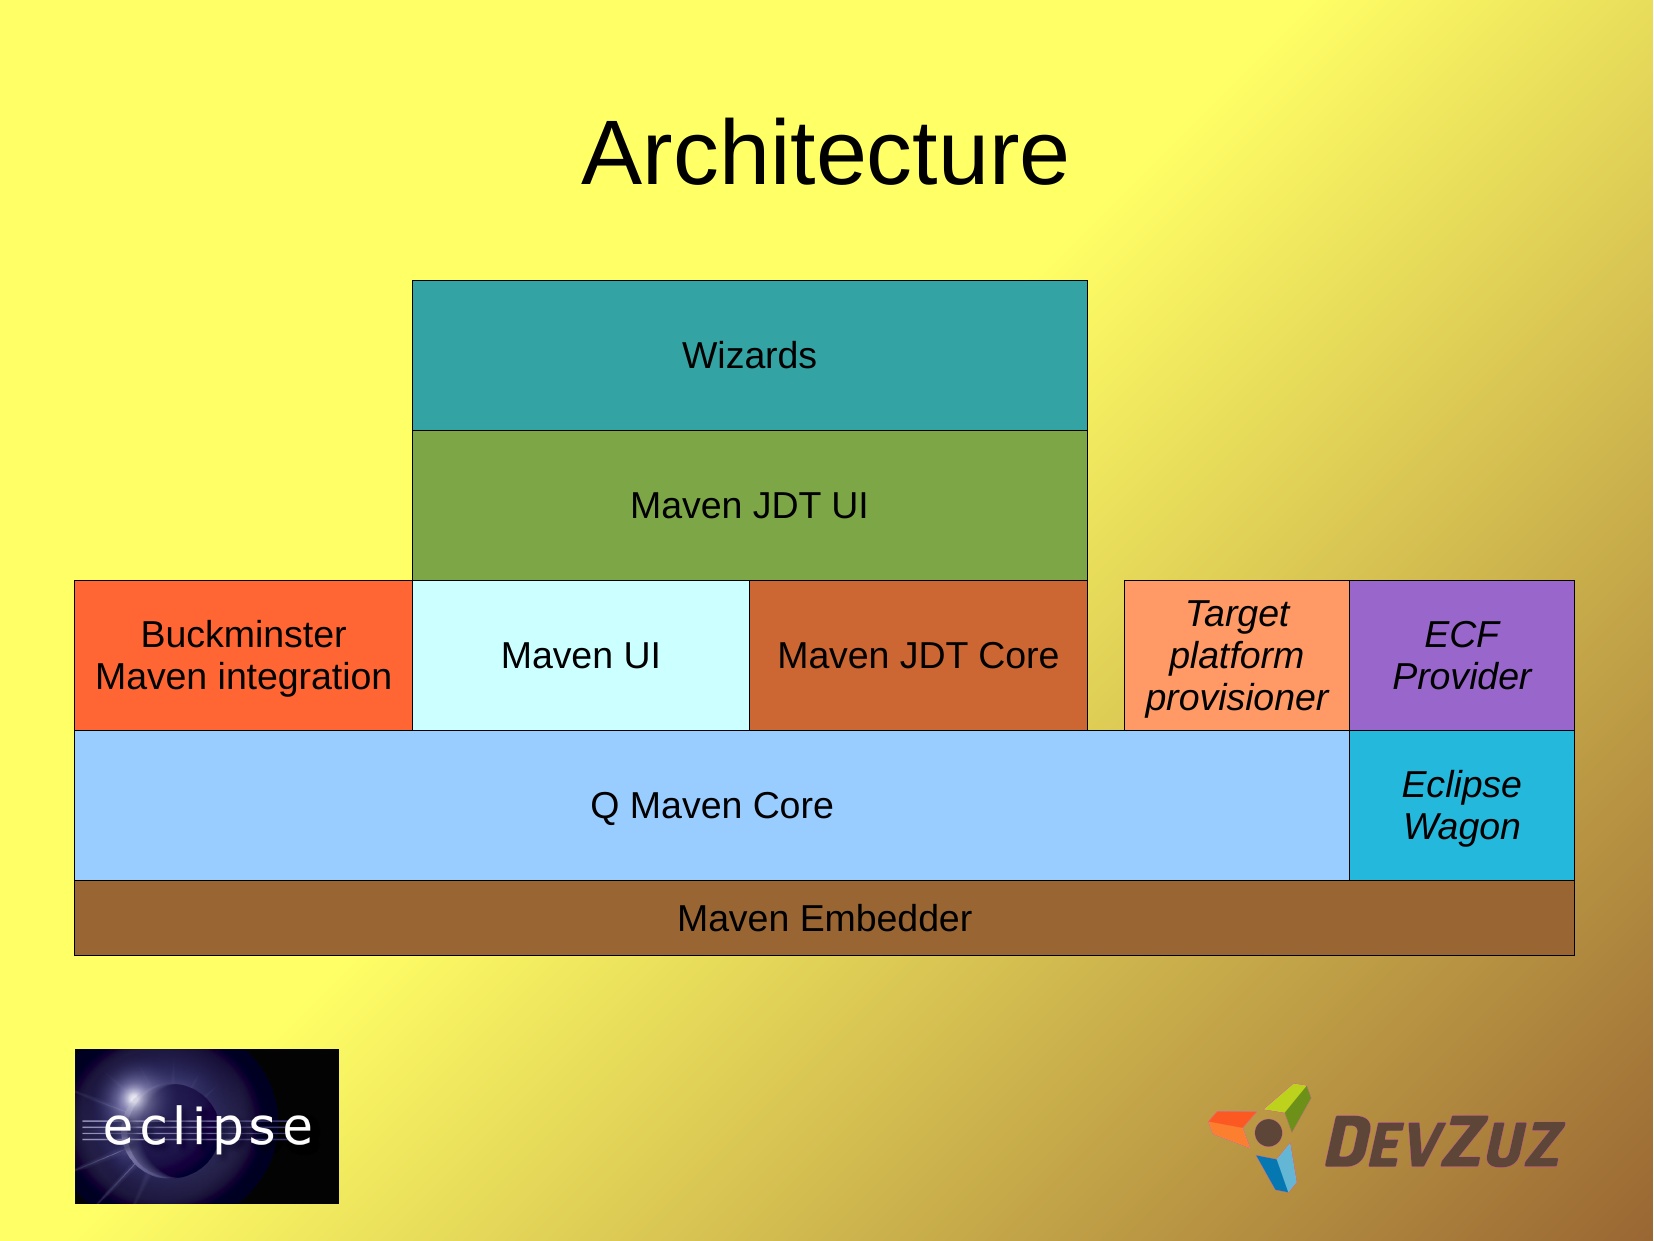

# Architecture
Wizards
Maven JDT UI
Buckminster
Maven integration
Maven UI
Maven JDT Core
Target
platform
provisioner
ECF
Provider
Q Maven Core
Eclipse
Wagon
Maven Embedder